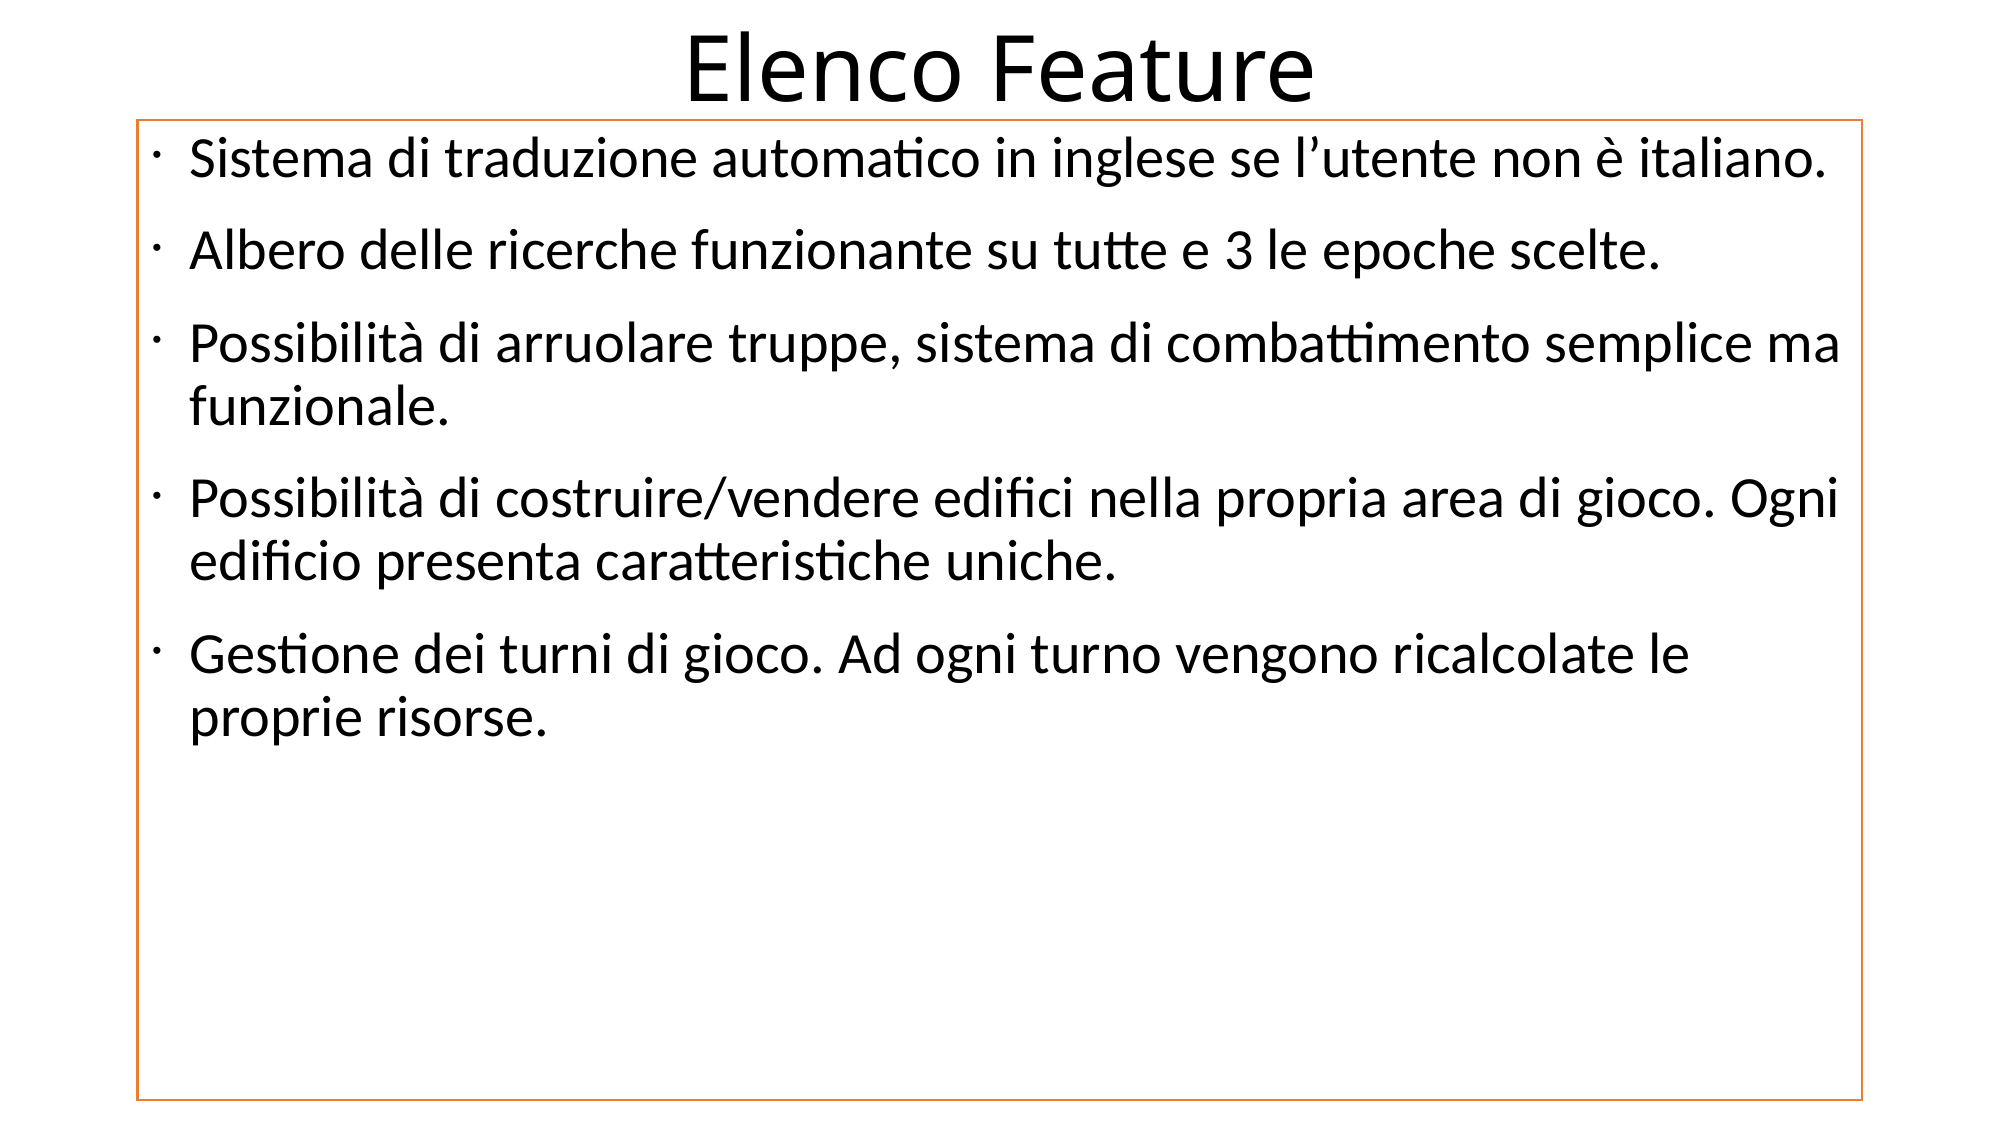

# Elenco Feature
Sistema di traduzione automatico in inglese se l’utente non è italiano.
Albero delle ricerche funzionante su tutte e 3 le epoche scelte.
Possibilità di arruolare truppe, sistema di combattimento semplice ma funzionale.
Possibilità di costruire/vendere edifici nella propria area di gioco. Ogni edificio presenta caratteristiche uniche.
Gestione dei turni di gioco. Ad ogni turno vengono ricalcolate le proprie risorse.